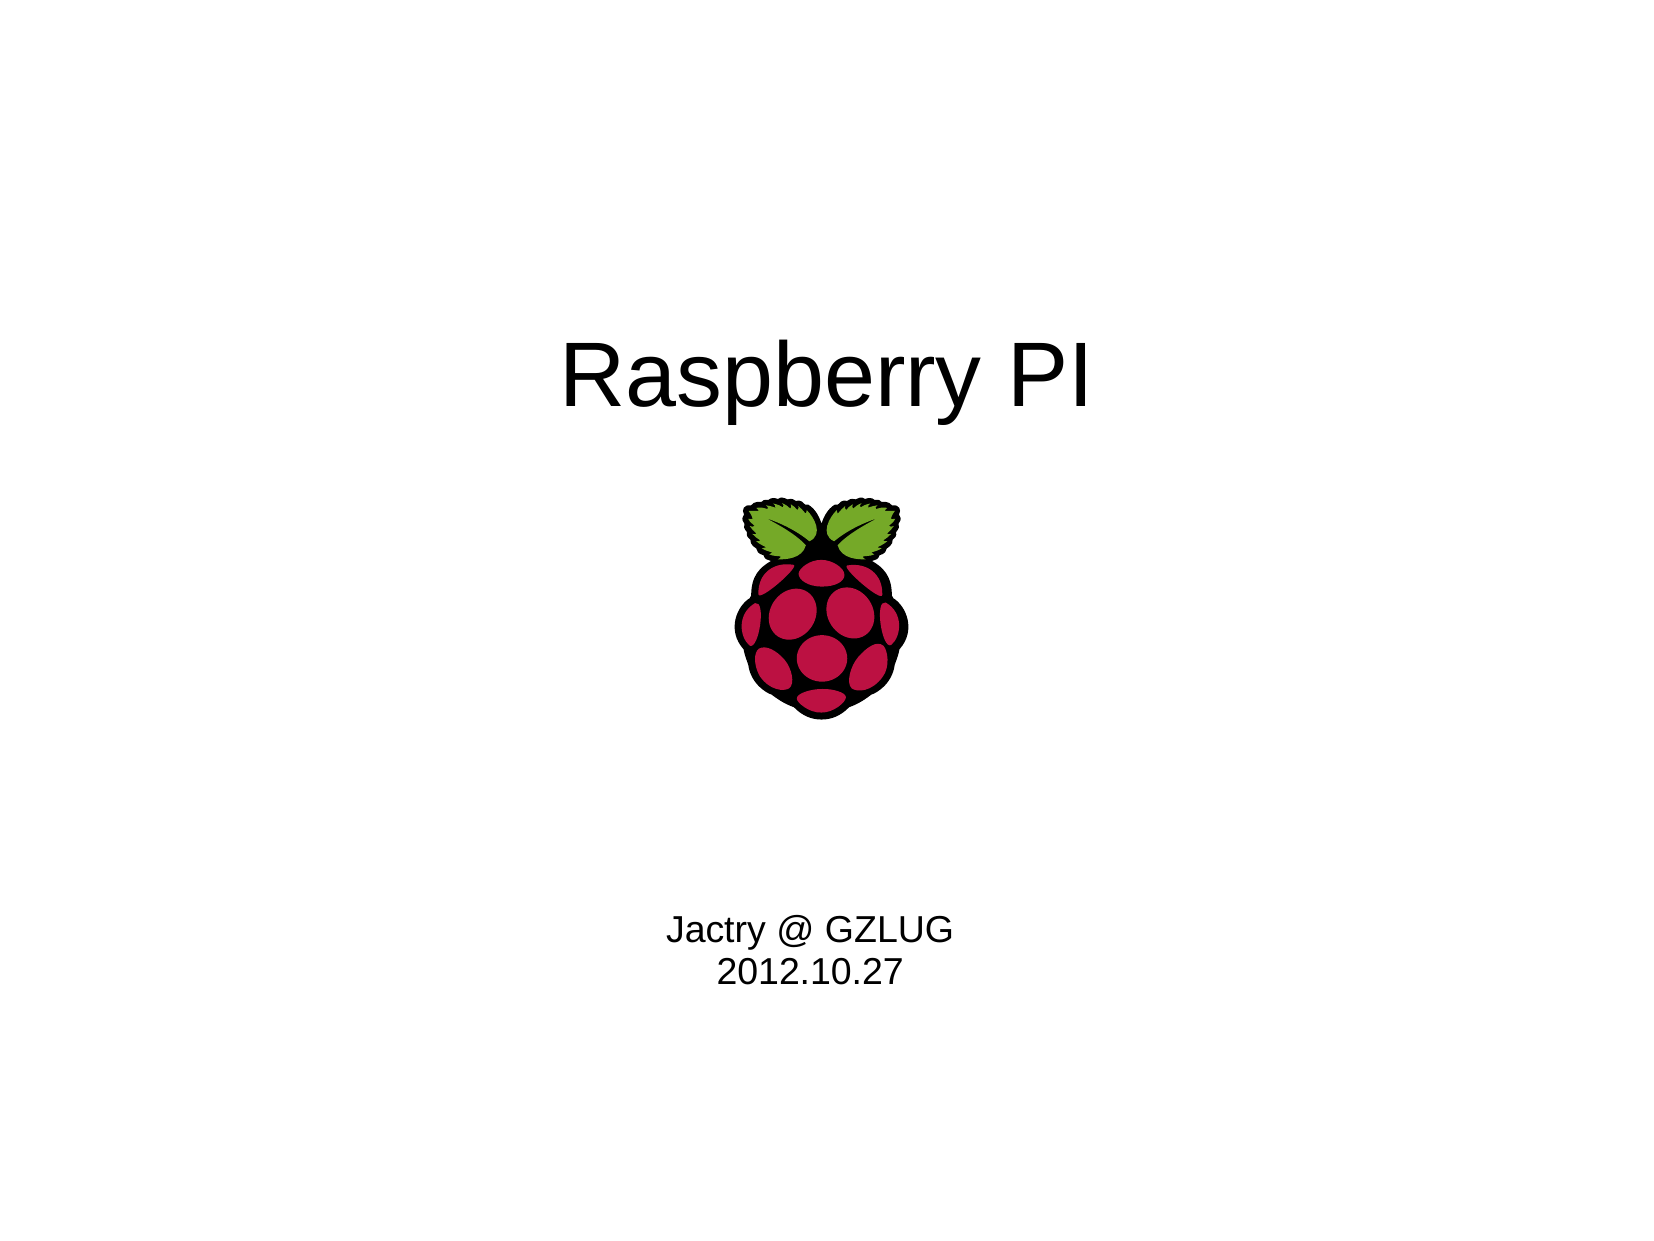

# Raspberry PI
Jactry @ GZLUG
2012.10.27